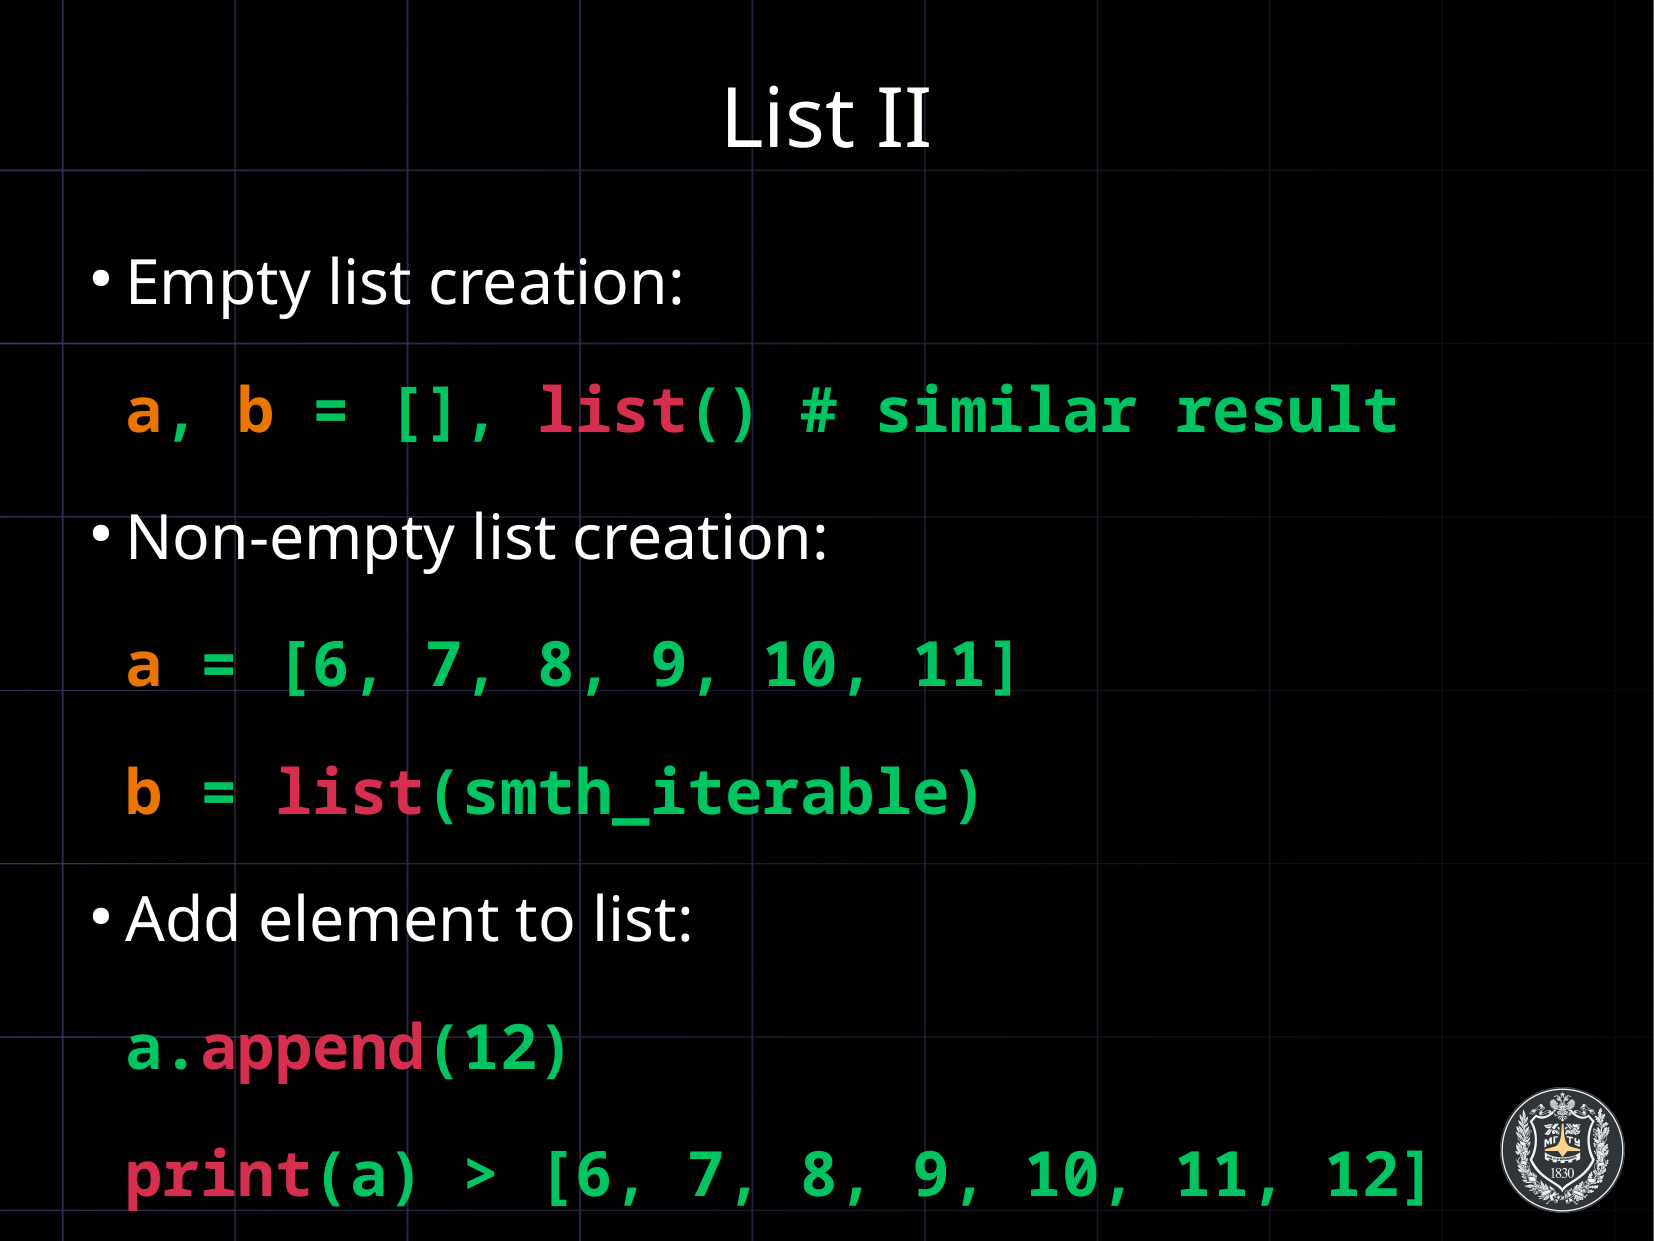

# List II
Empty list creation:
a, b = [], list() # similar result
Non-empty list creation:
a = [6, 7, 8, 9, 10, 11]
b = list(smth_iterable)
Add element to list:
a.append(12)
print(a) > [6, 7, 8, 9, 10, 11, 12]
a += [13]
print(a)
> [6, 7, 8, 9, 10, 11, 12, 13]